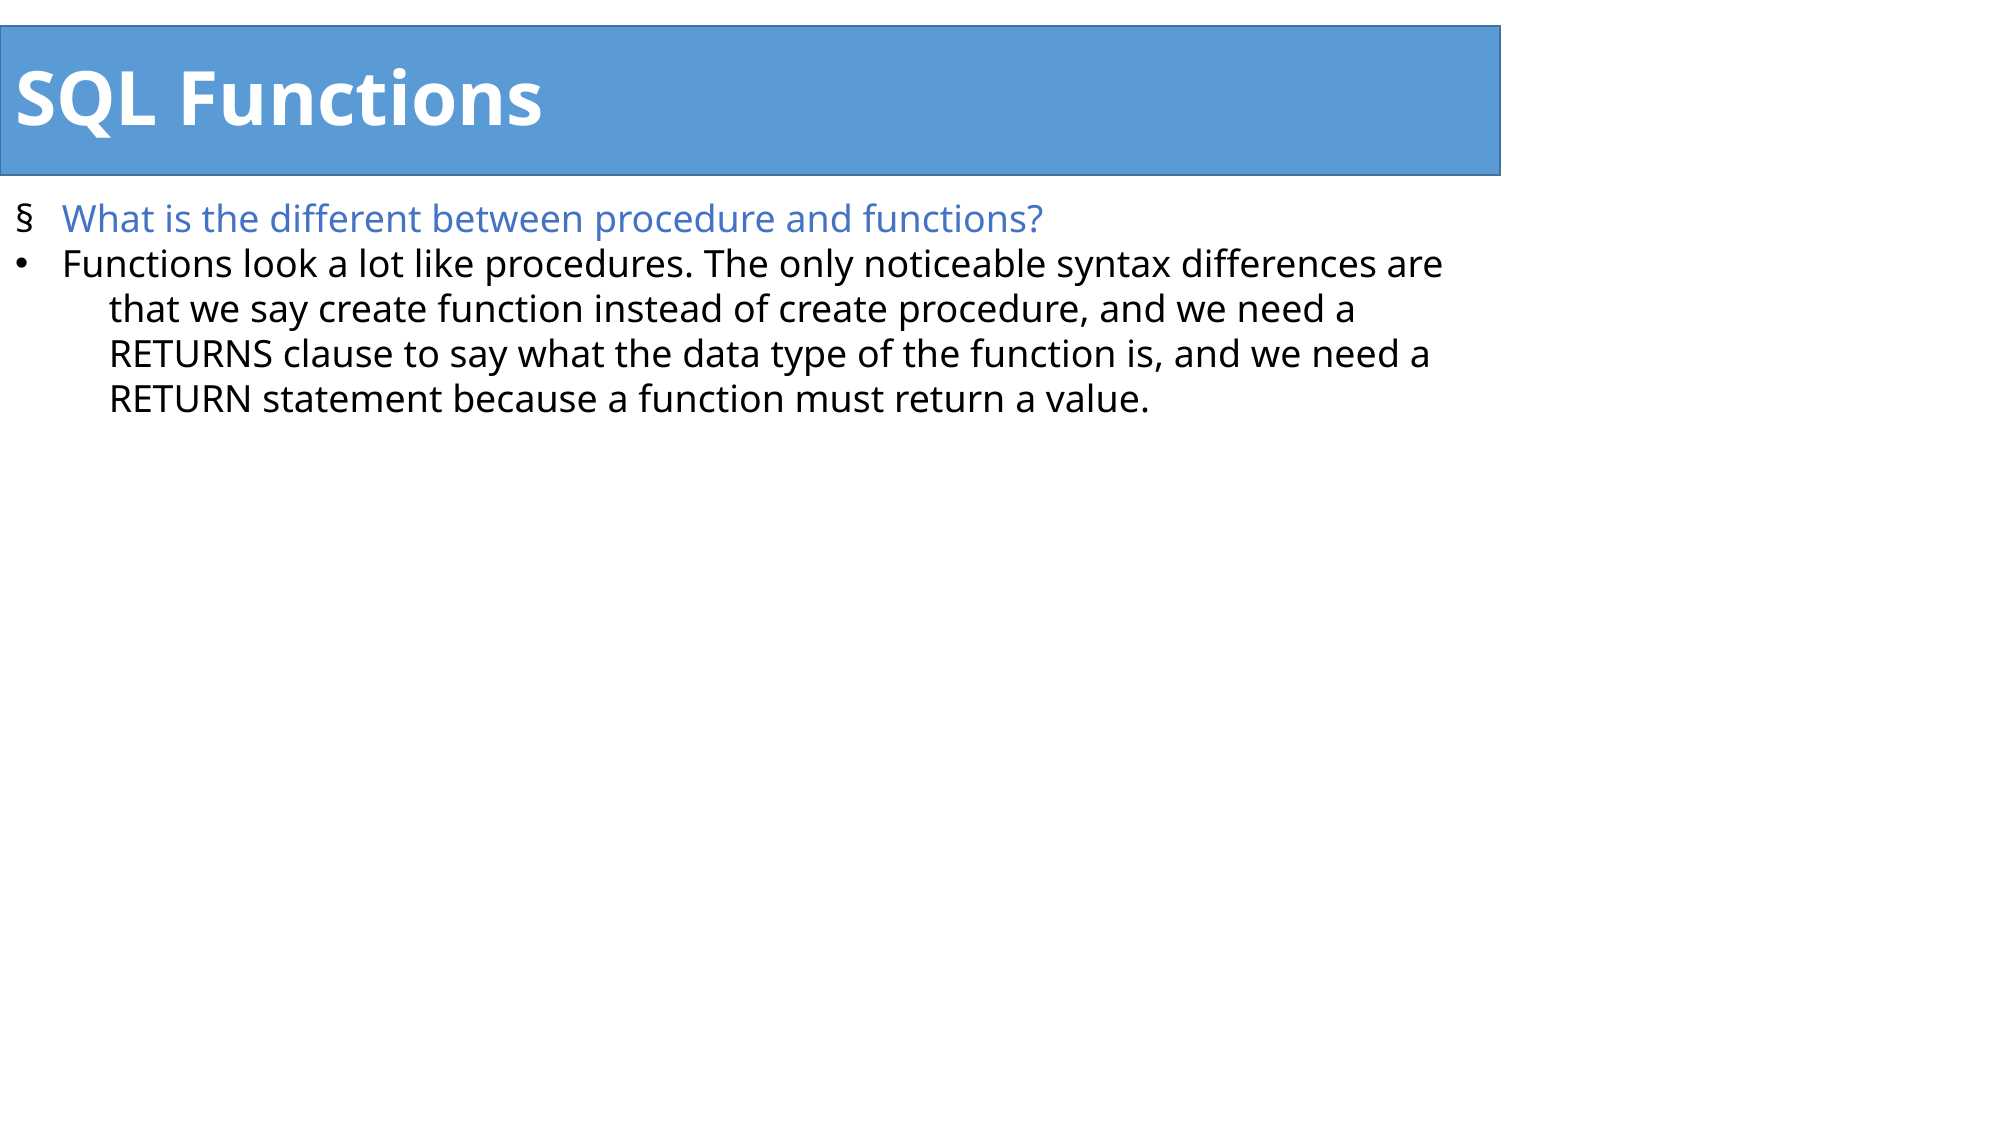

# SQL Functions
What is the different between procedure and functions?
Functions look a lot like procedures. The only noticeable syntax differences are that we say create function instead of create procedure, and we need a RETURNS clause to say what the data type of the function is, and we need a RETURN statement because a function must return a value.